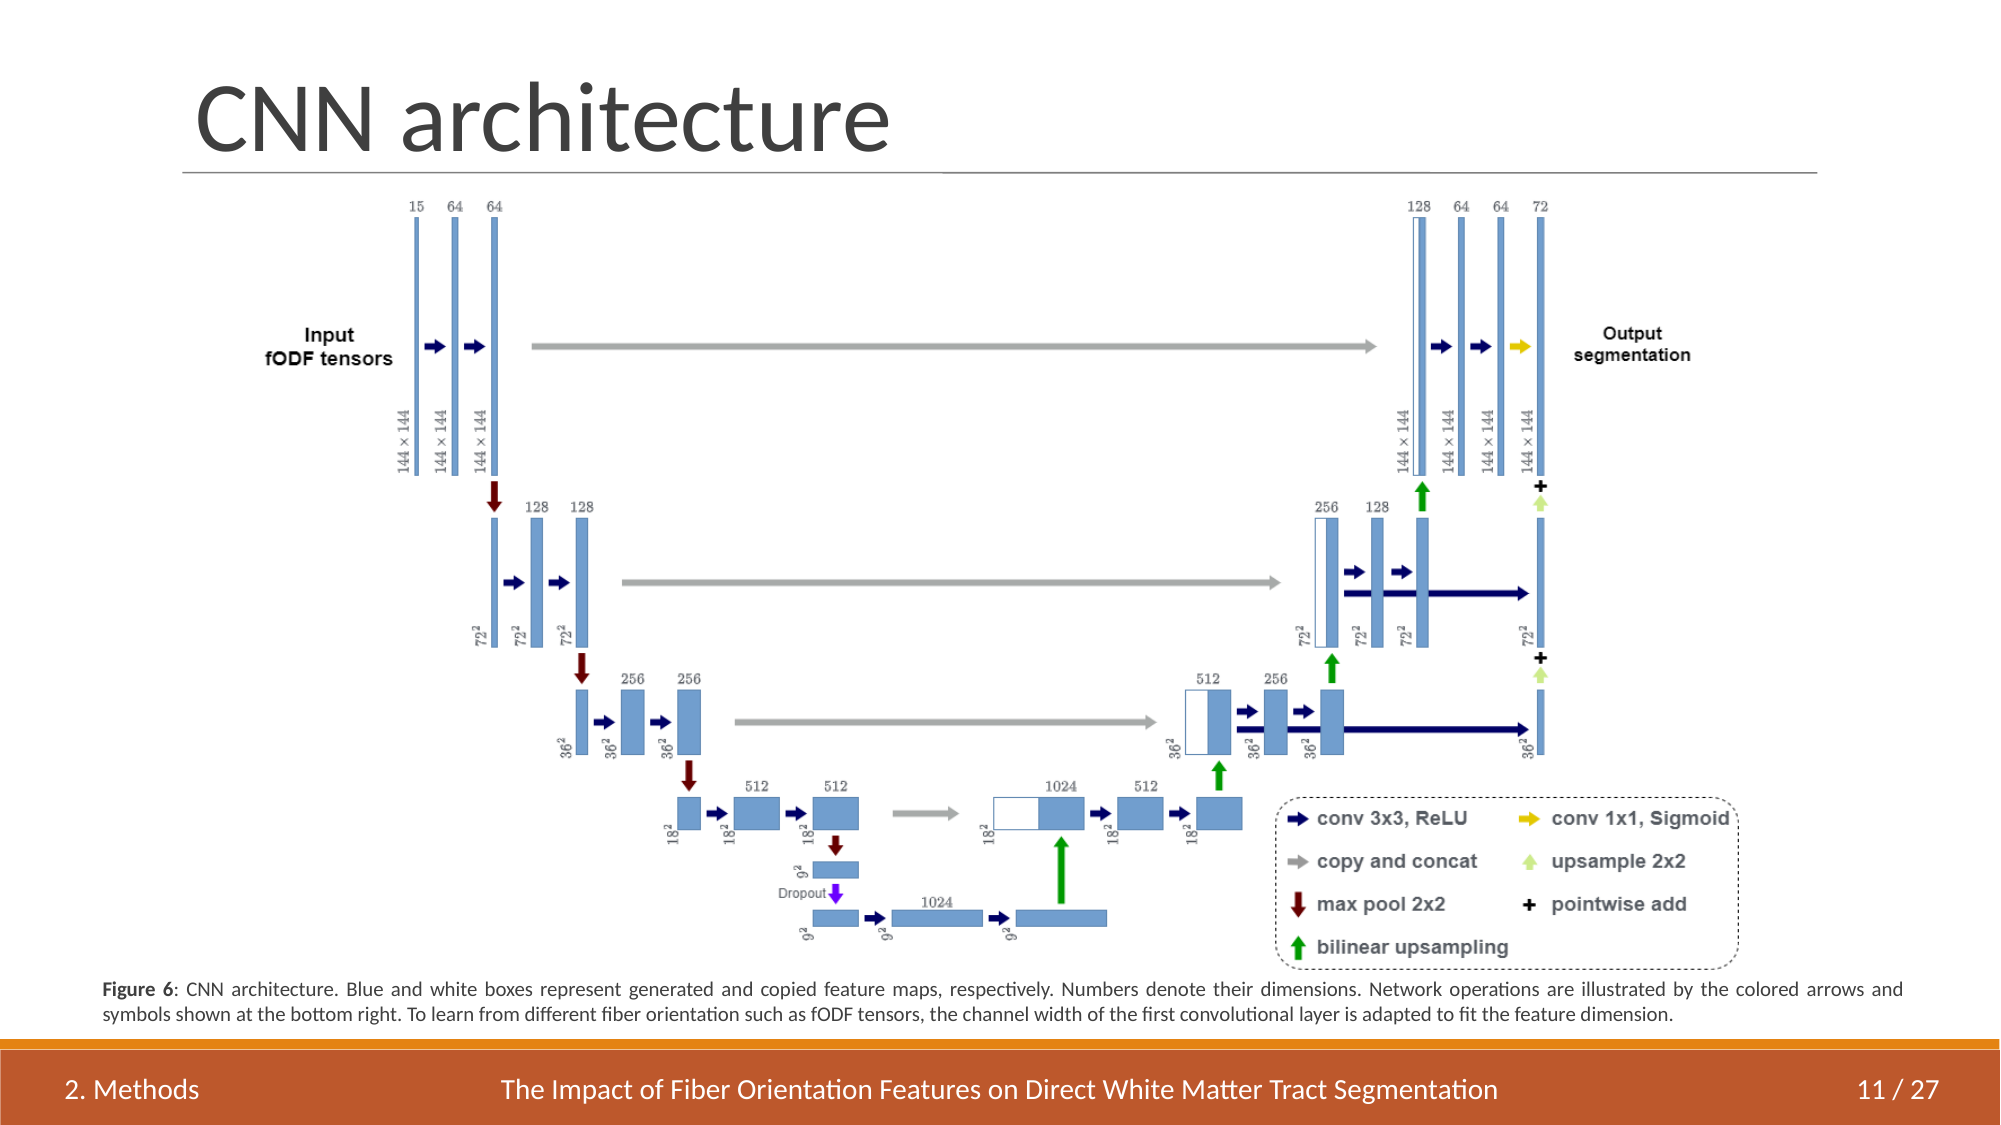

# CNN architecture
2. Methods
The Impact of Fiber Orientation Features on Direct White Matter Tract Segmentation
Figure 6: CNN architecture. Blue and white boxes represent generated and copied feature maps, respectively. Numbers denote their dimensions. Network operations are illustrated by the colored arrows and symbols shown at the bottom right. To learn from different fiber orientation such as fODF tensors, the channel width of the first convolutional layer is adapted to fit the feature dimension.